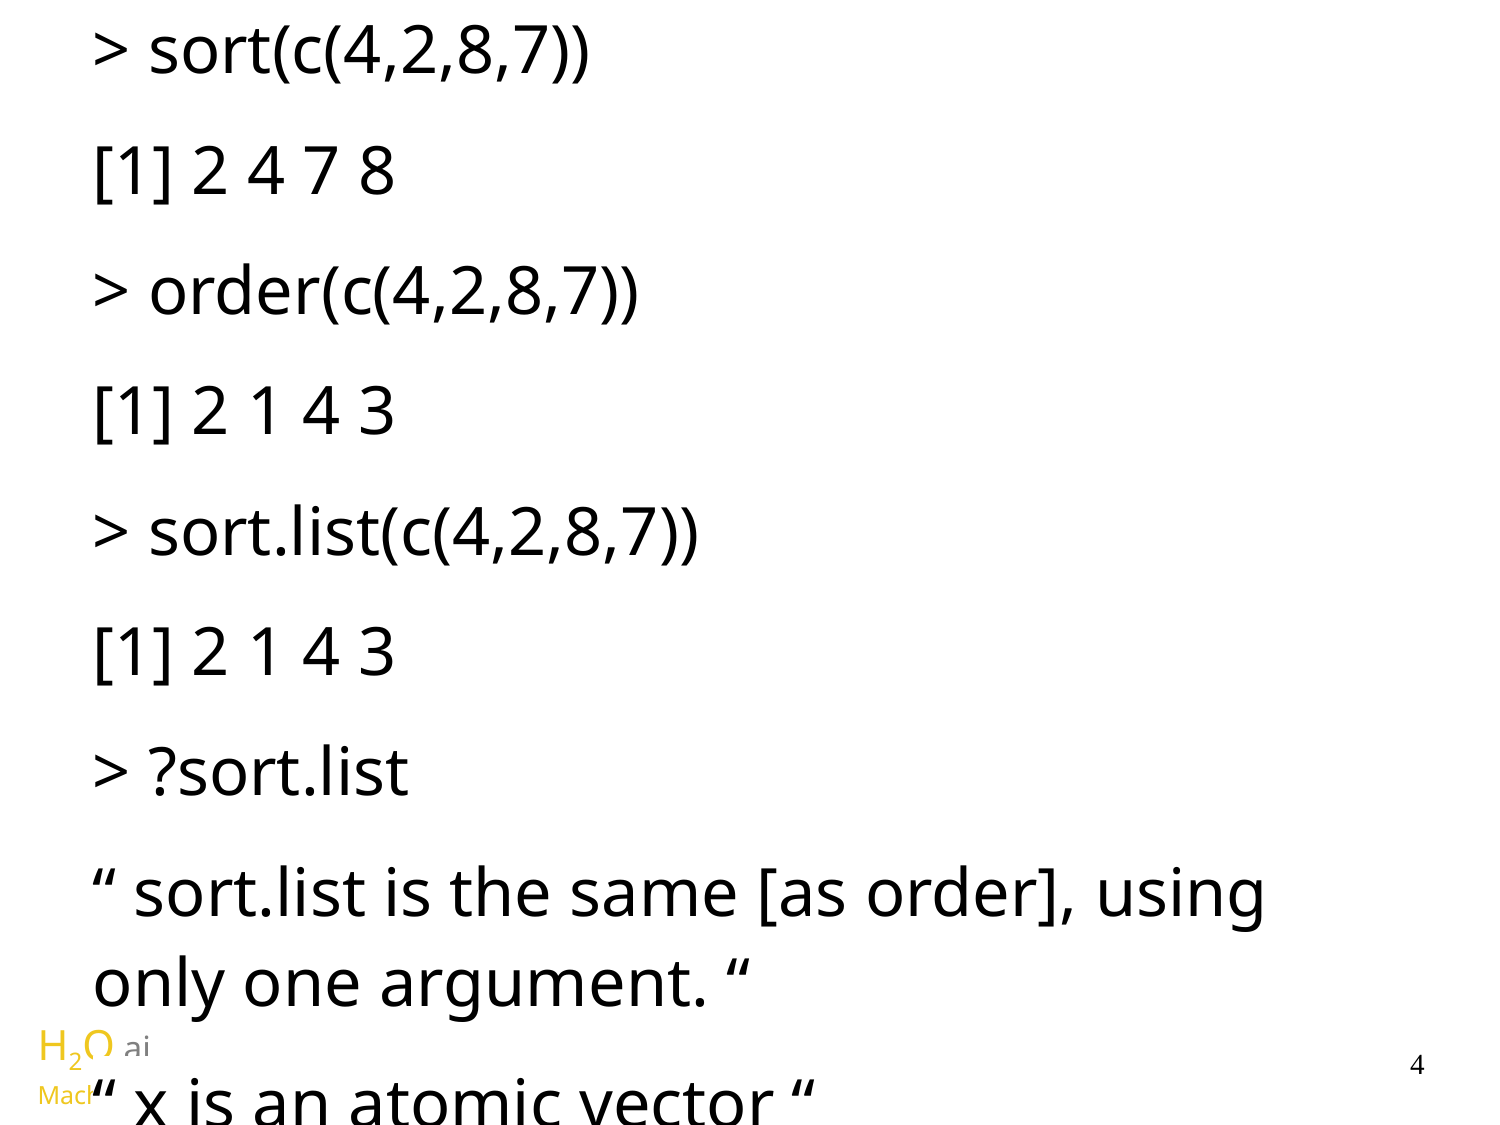

# > sort(c(4,2,8,7))
[1] 2 4 7 8
> order(c(4,2,8,7))
[1] 2 1 4 3
> sort.list(c(4,2,8,7))
[1] 2 1 4 3
> ?sort.list
“ sort.list is the same [as order], using only one argument. “
“ x is an atomic vector “
4